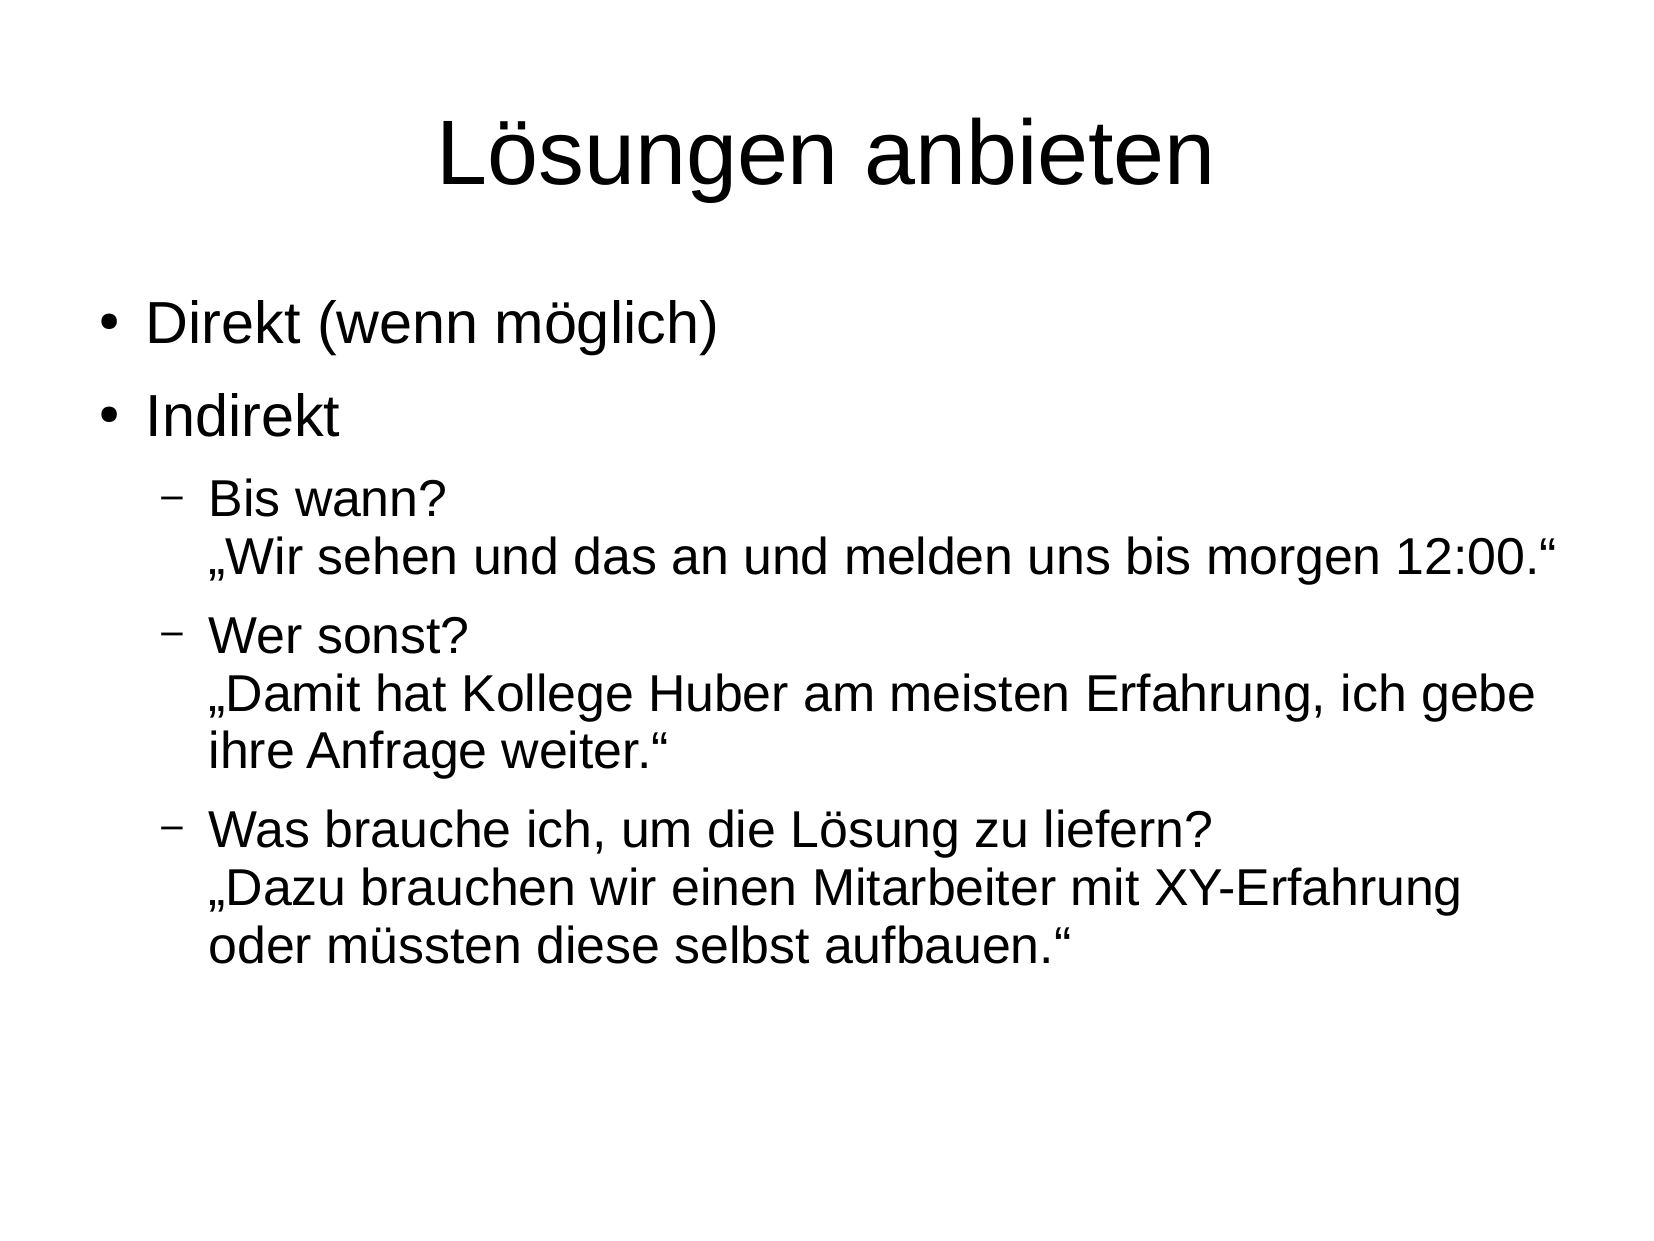

# Lösungen anbieten
Direkt (wenn möglich)
Indirekt
Bis wann?
„Wir sehen und das an und melden uns bis morgen 12:00.“
Wer sonst?
„Damit hat Kollege Huber am meisten Erfahrung, ich gebe ihre Anfrage weiter.“
Was brauche ich, um die Lösung zu liefern?
„Dazu brauchen wir einen Mitarbeiter mit XY-Erfahrung oder müssten diese selbst aufbauen.“